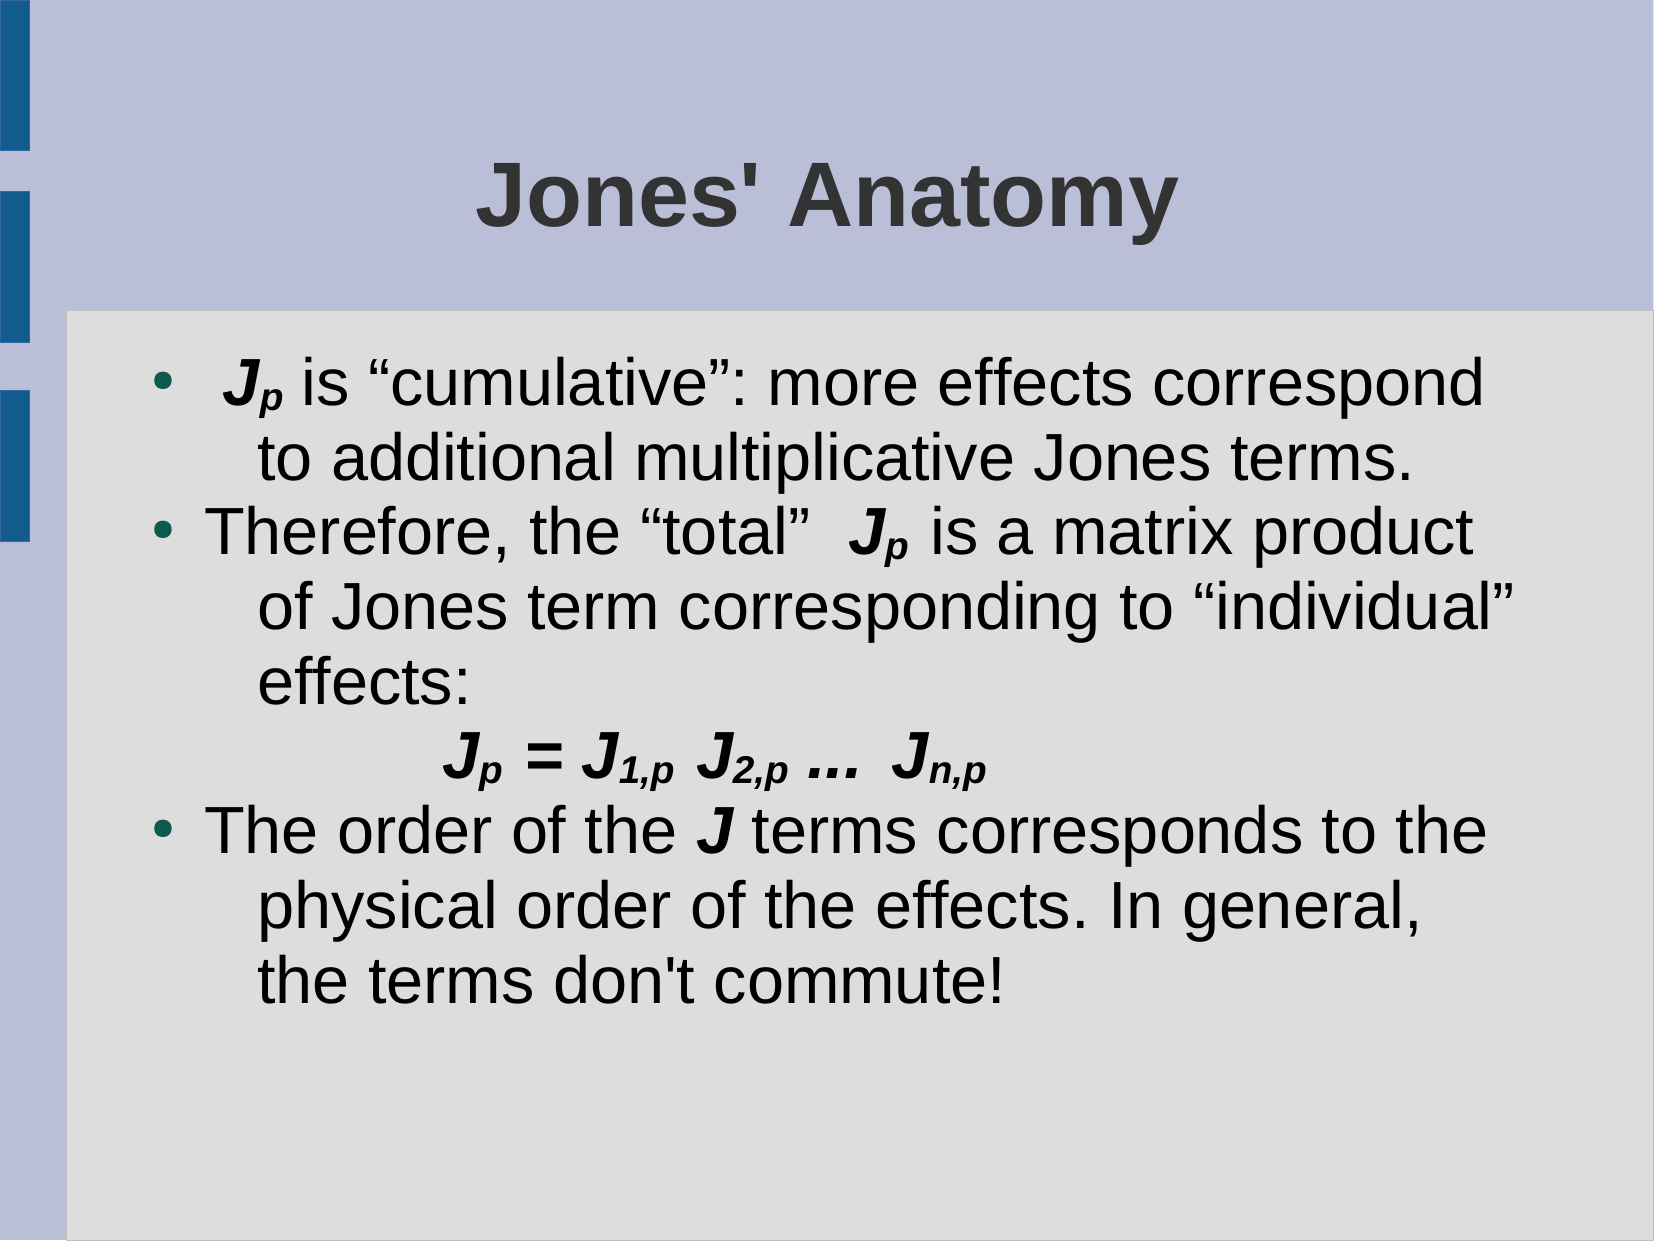

# Jones' Anatomy
 Jp is “cumulative”: more effects correspond to additional multiplicative Jones terms.
Therefore, the “total” Jp is a matrix product of Jones term corresponding to “individual” effects:
 	 Jp = J1,p J2,p ... Jn,p
The order of the J terms corresponds to the physical order of the effects. In general, the terms don't commute!